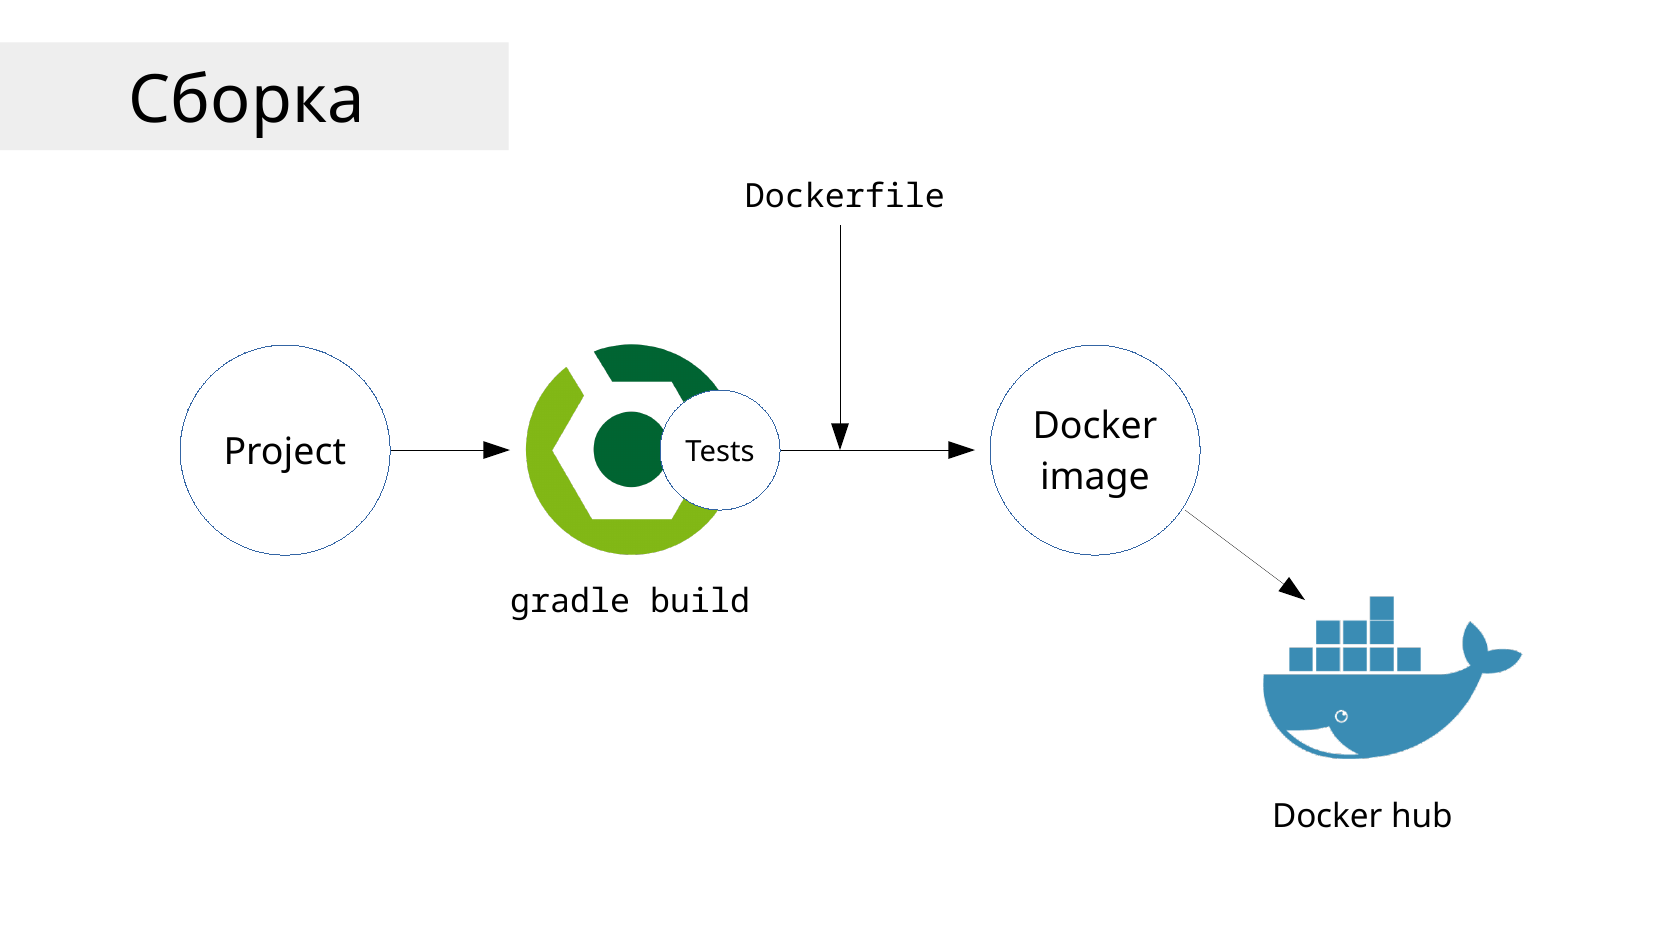

# Сборка
Dockerfile
Project
Docker
image
Project
Tests
gradle build
Docker hub